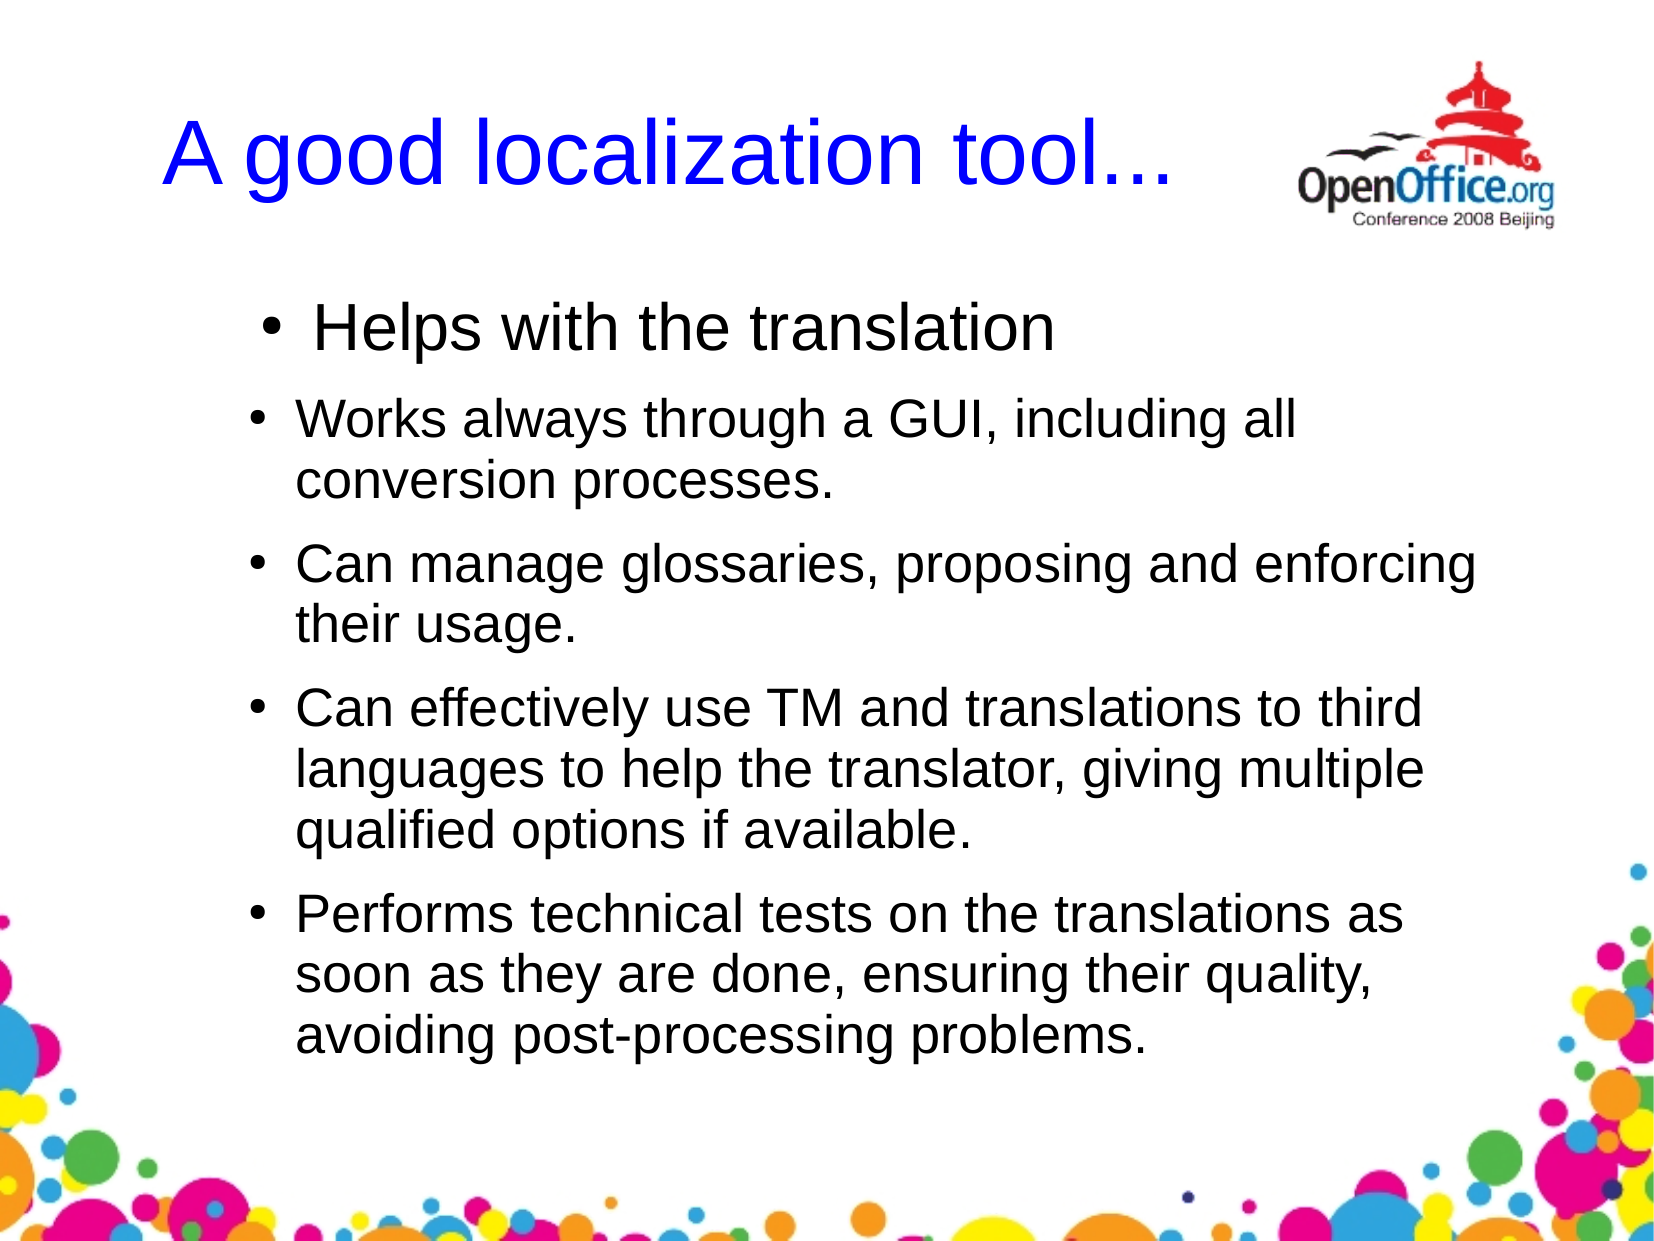

# A good localization tool...
Helps with the translation
Works always through a GUI, including all conversion processes.
Can manage glossaries, proposing and enforcing their usage.
Can effectively use TM and translations to third languages to help the translator, giving multiple qualified options if available.
Performs technical tests on the translations as soon as they are done, ensuring their quality, avoiding post-processing problems.